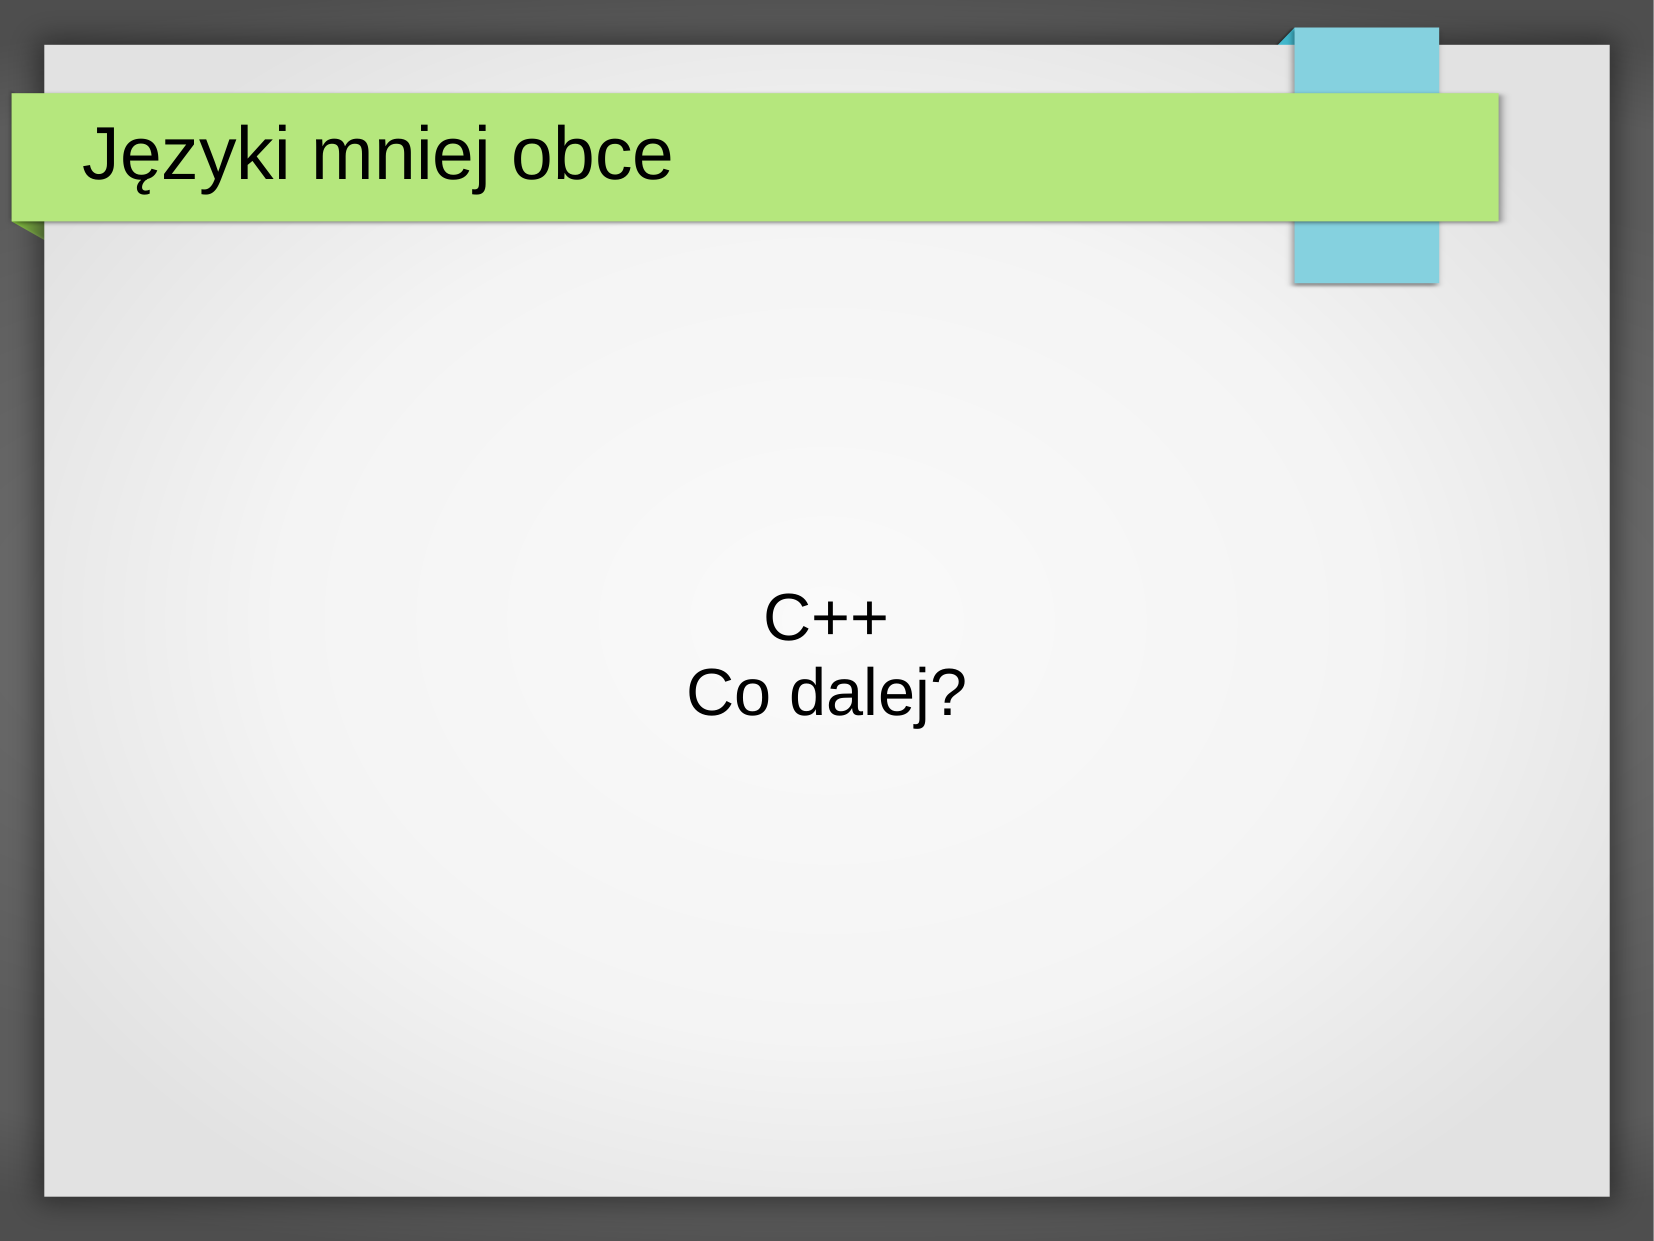

# Języki mniej obce
C++
Co dalej?